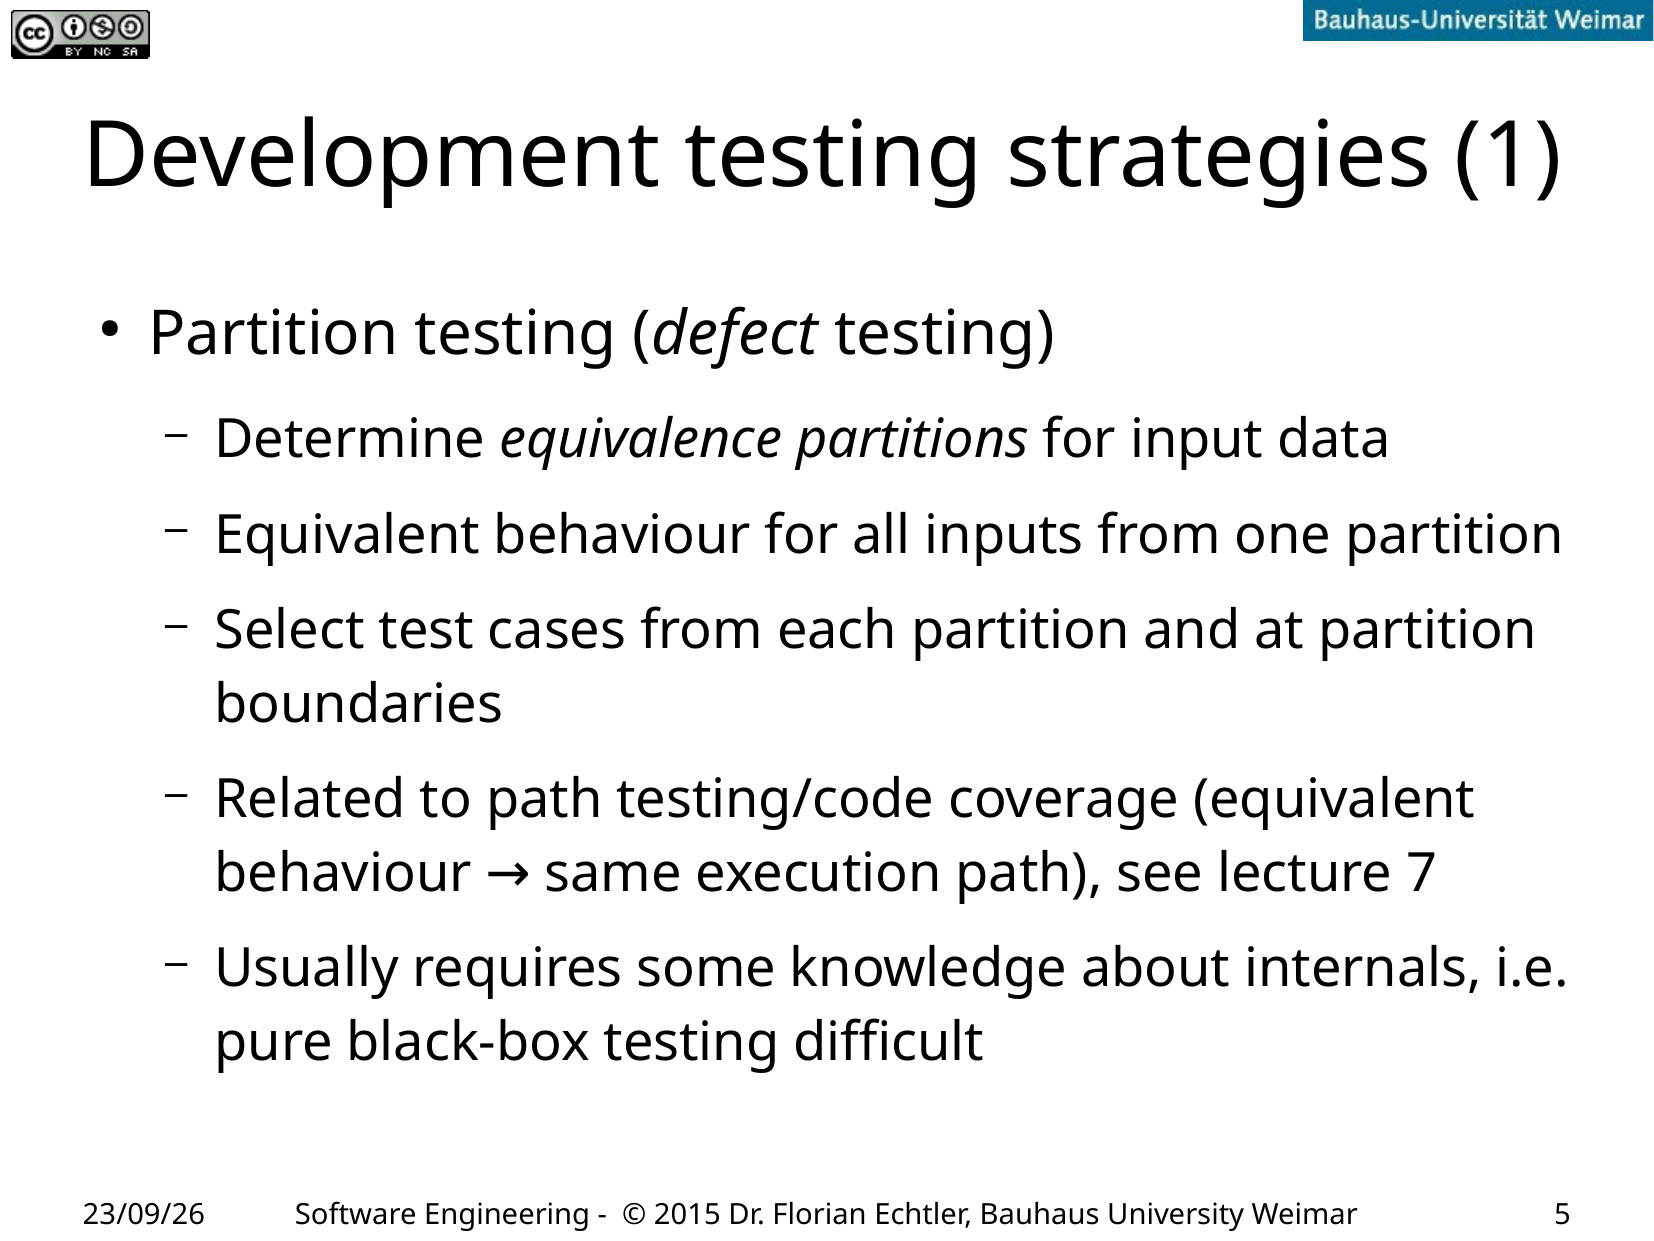

# Development testing strategies (1)
Partition testing (defect testing)
Determine equivalence partitions for input data
Equivalent behaviour for all inputs from one partition
Select test cases from each partition and at partition boundaries
Related to path testing/code coverage (equivalent behaviour → same execution path), see lecture 7
Usually requires some knowledge about internals, i.e. pure black-box testing difficult
Software Engineering - © 2015 Dr. Florian Echtler, Bauhaus University Weimar
5